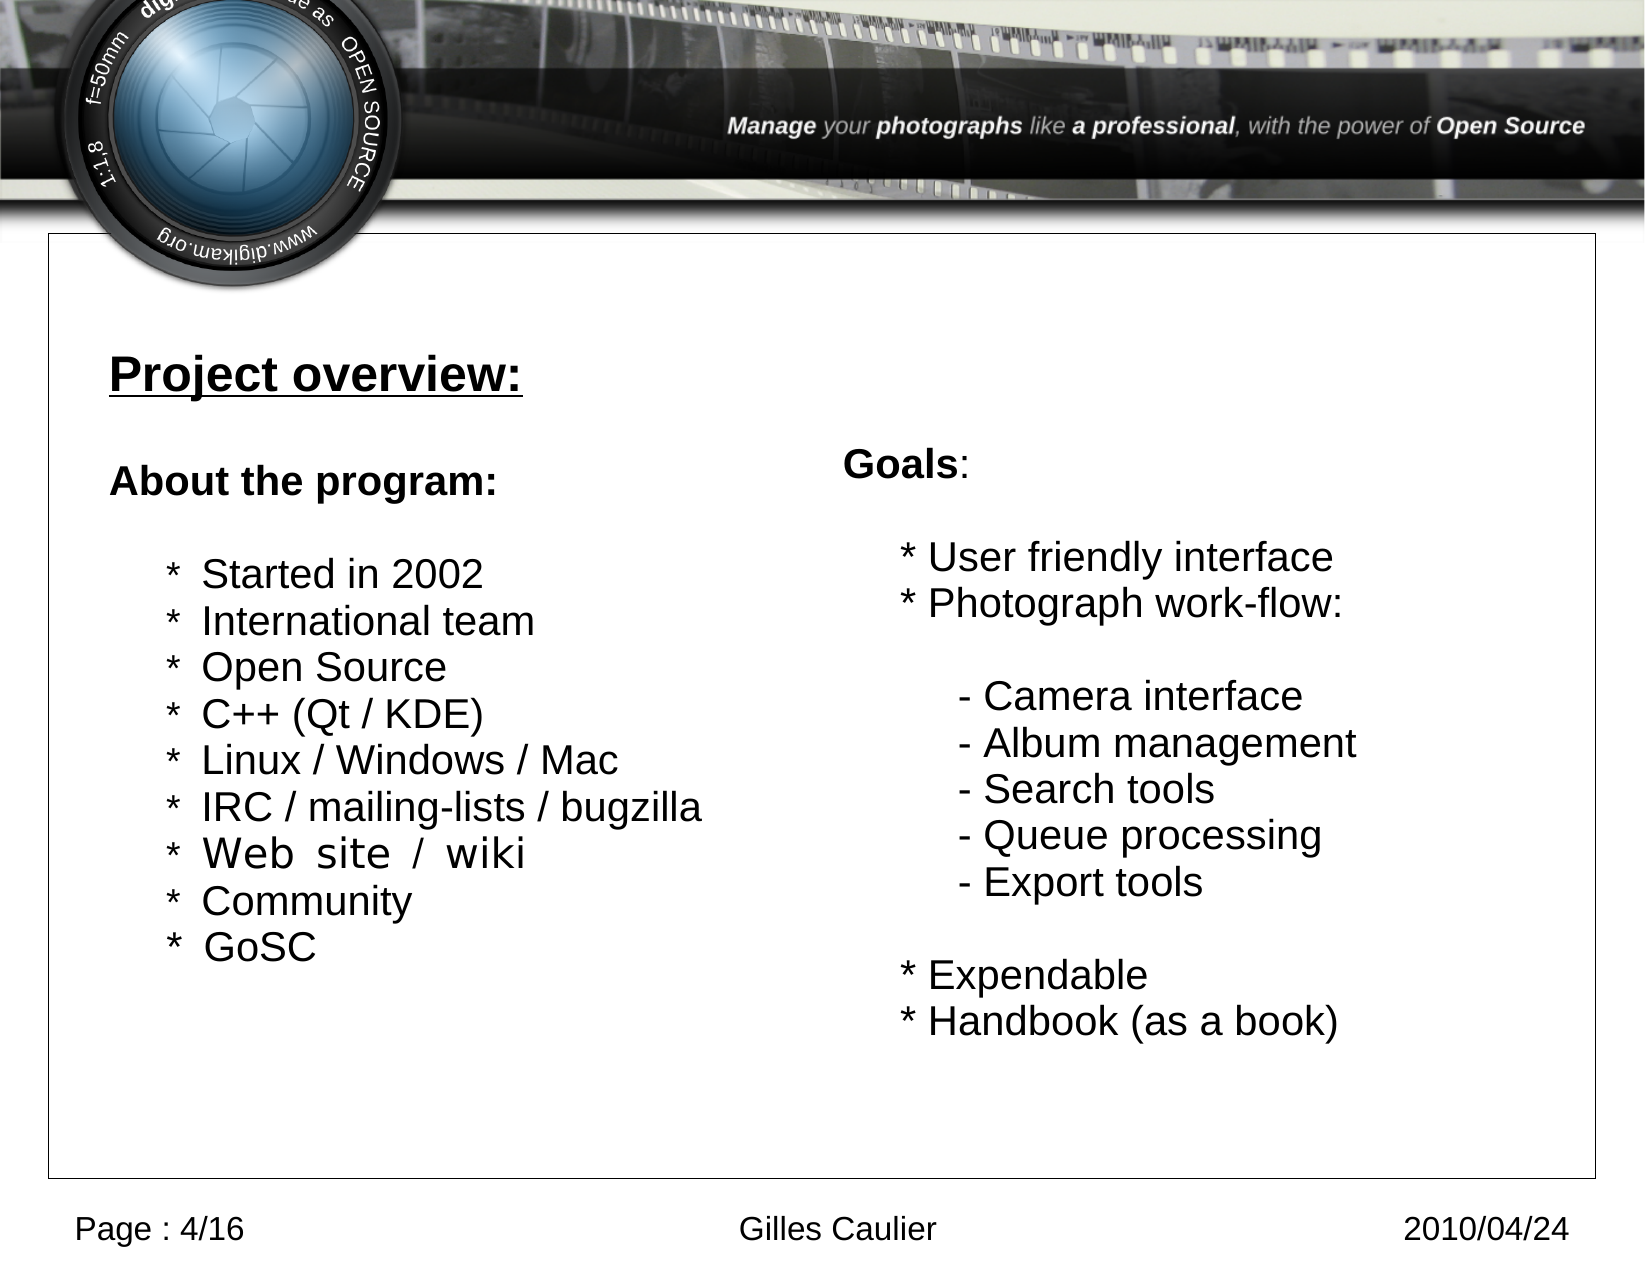

Goals:
	* User friendly interface
	* Photograph work-flow:
 - Camera interface
 - Album management
 - Search tools
 - Queue processing
 - Export tools
	* Expendable
	* Handbook (as a book)
# Project overview: About the program: * Started in 2002 * International team * Open Source * C++ (Qt / KDE) * Linux / Windows / Mac * IRC / mailing-lists / bugzilla * Web site / wiki * Community * GoSC
Page : /16							Gilles Caulier							2010/04/24